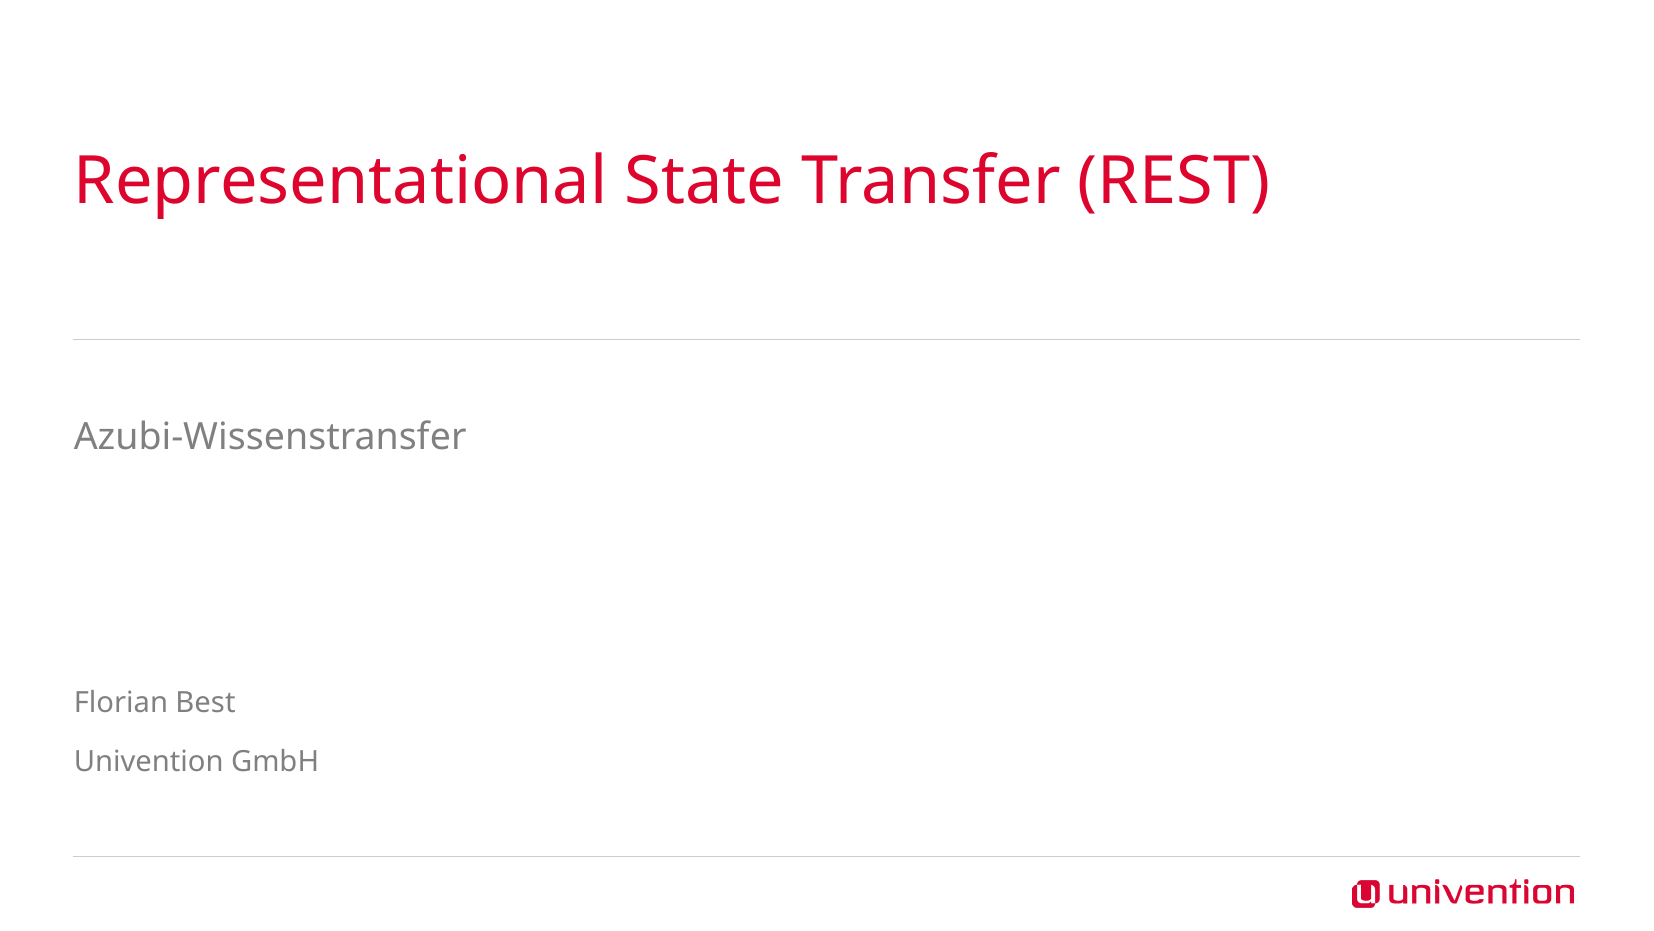

# Representational State Transfer (REST)
Azubi-Wissenstransfer
Florian Best
Univention GmbH